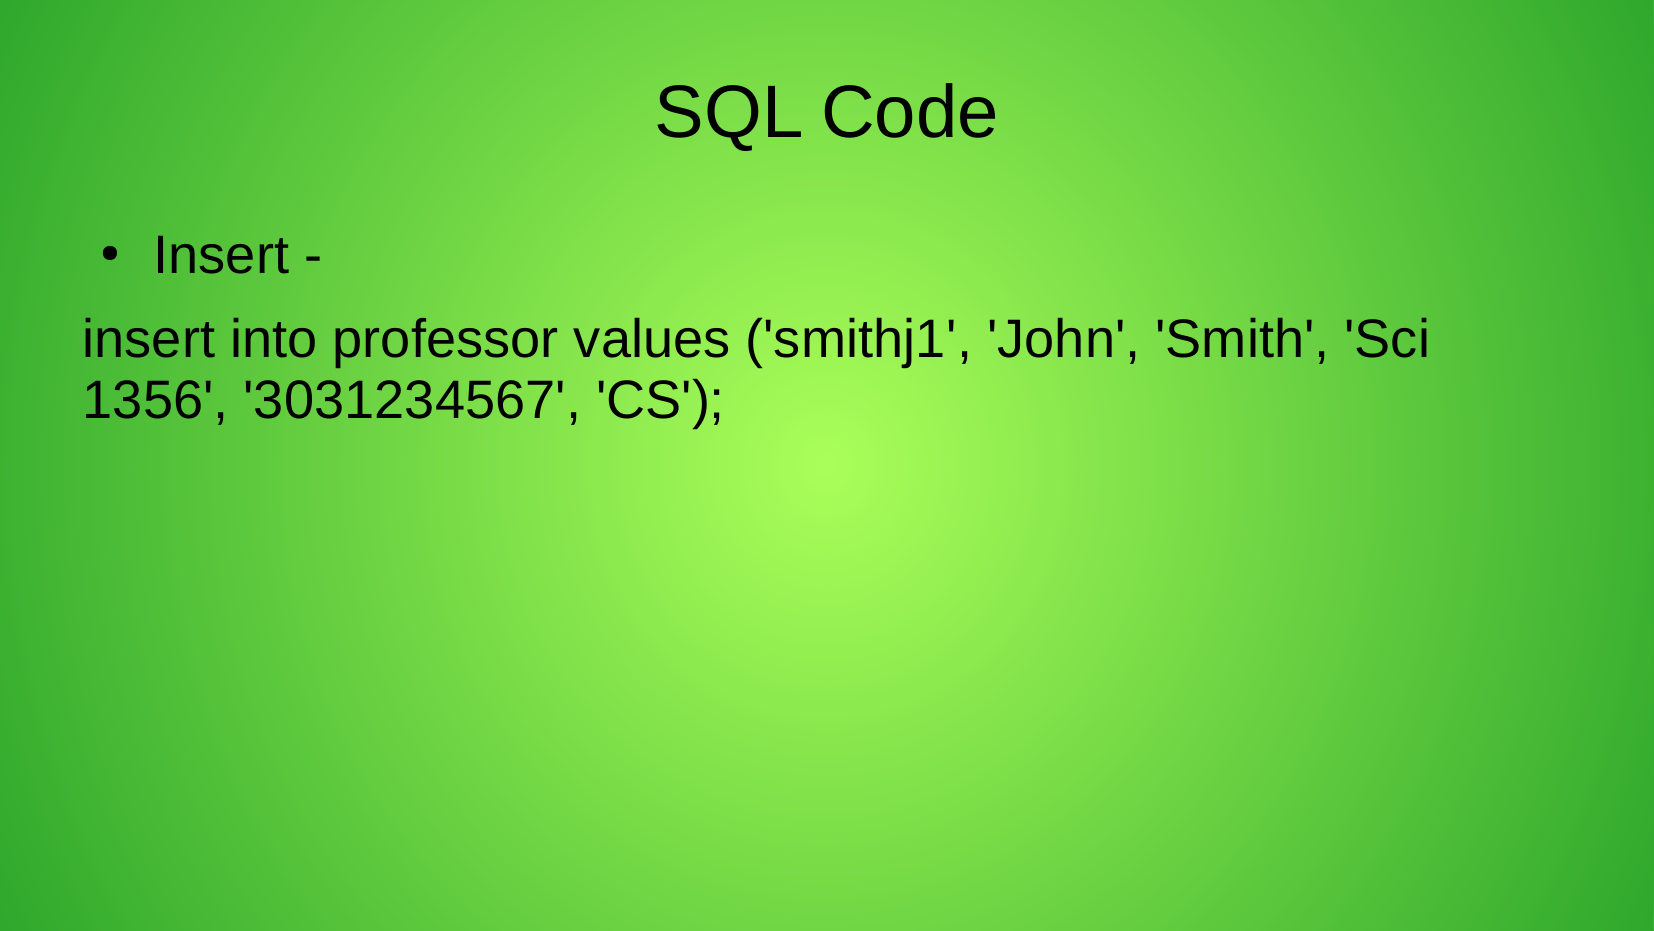

# SQL Code
Insert -
insert into professor values ('smithj1', 'John', 'Smith', 'Sci 1356', '3031234567', 'CS');